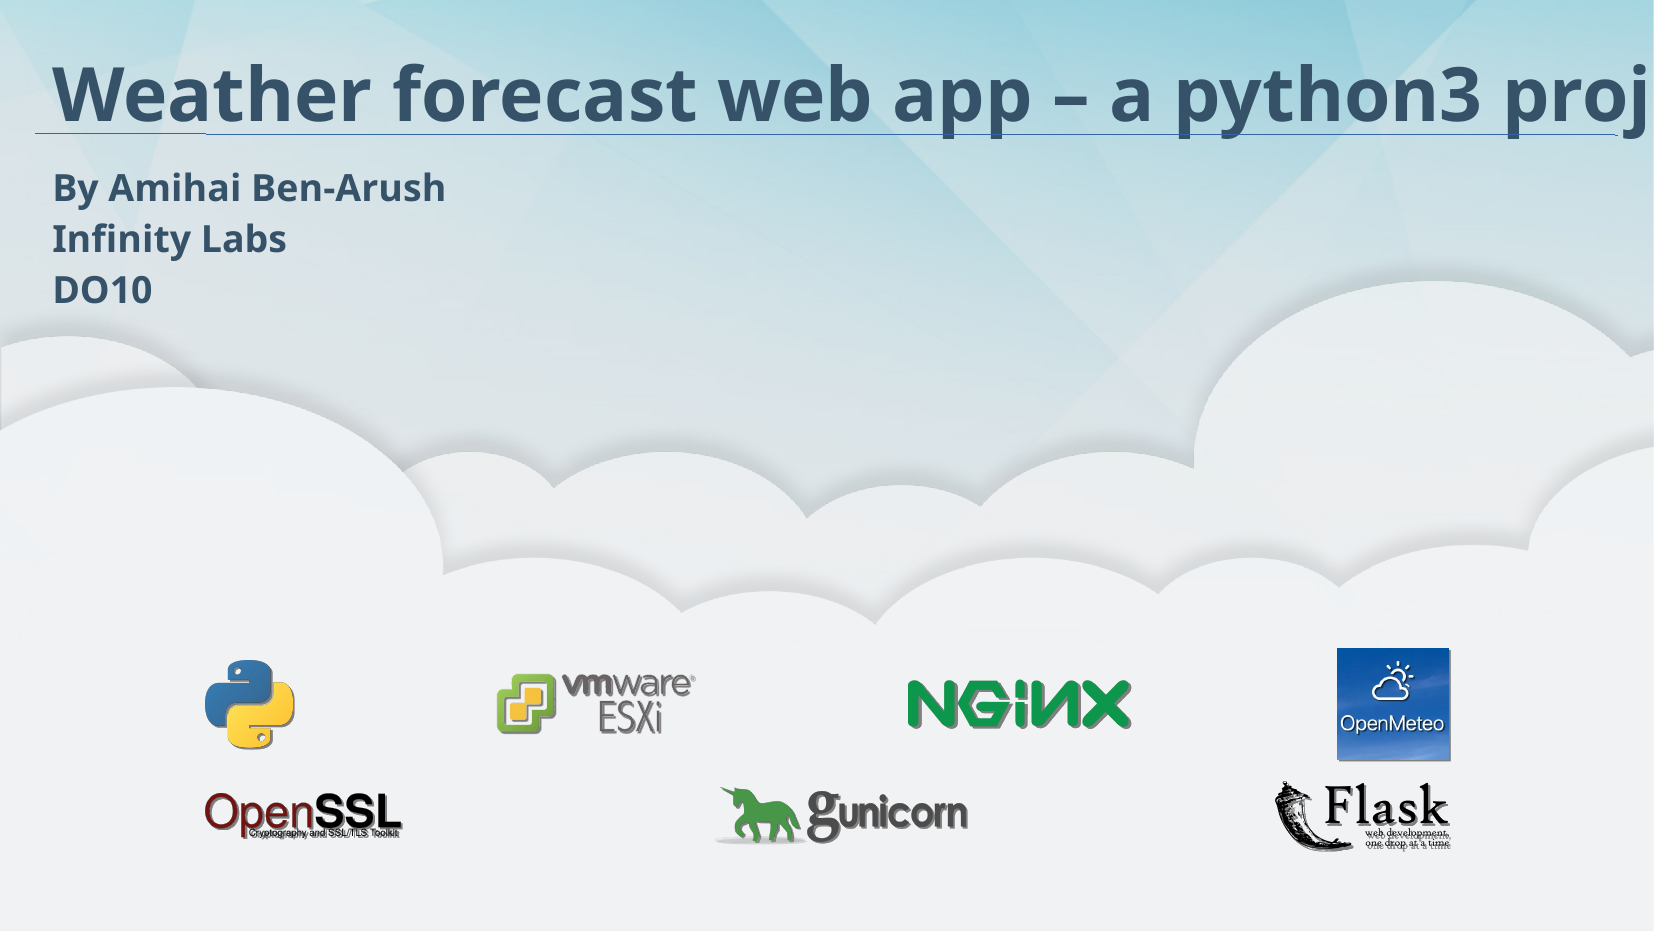

Weather forecast web app – a python3 project
By Amihai Ben-Arush
Infinity Labs
DO10